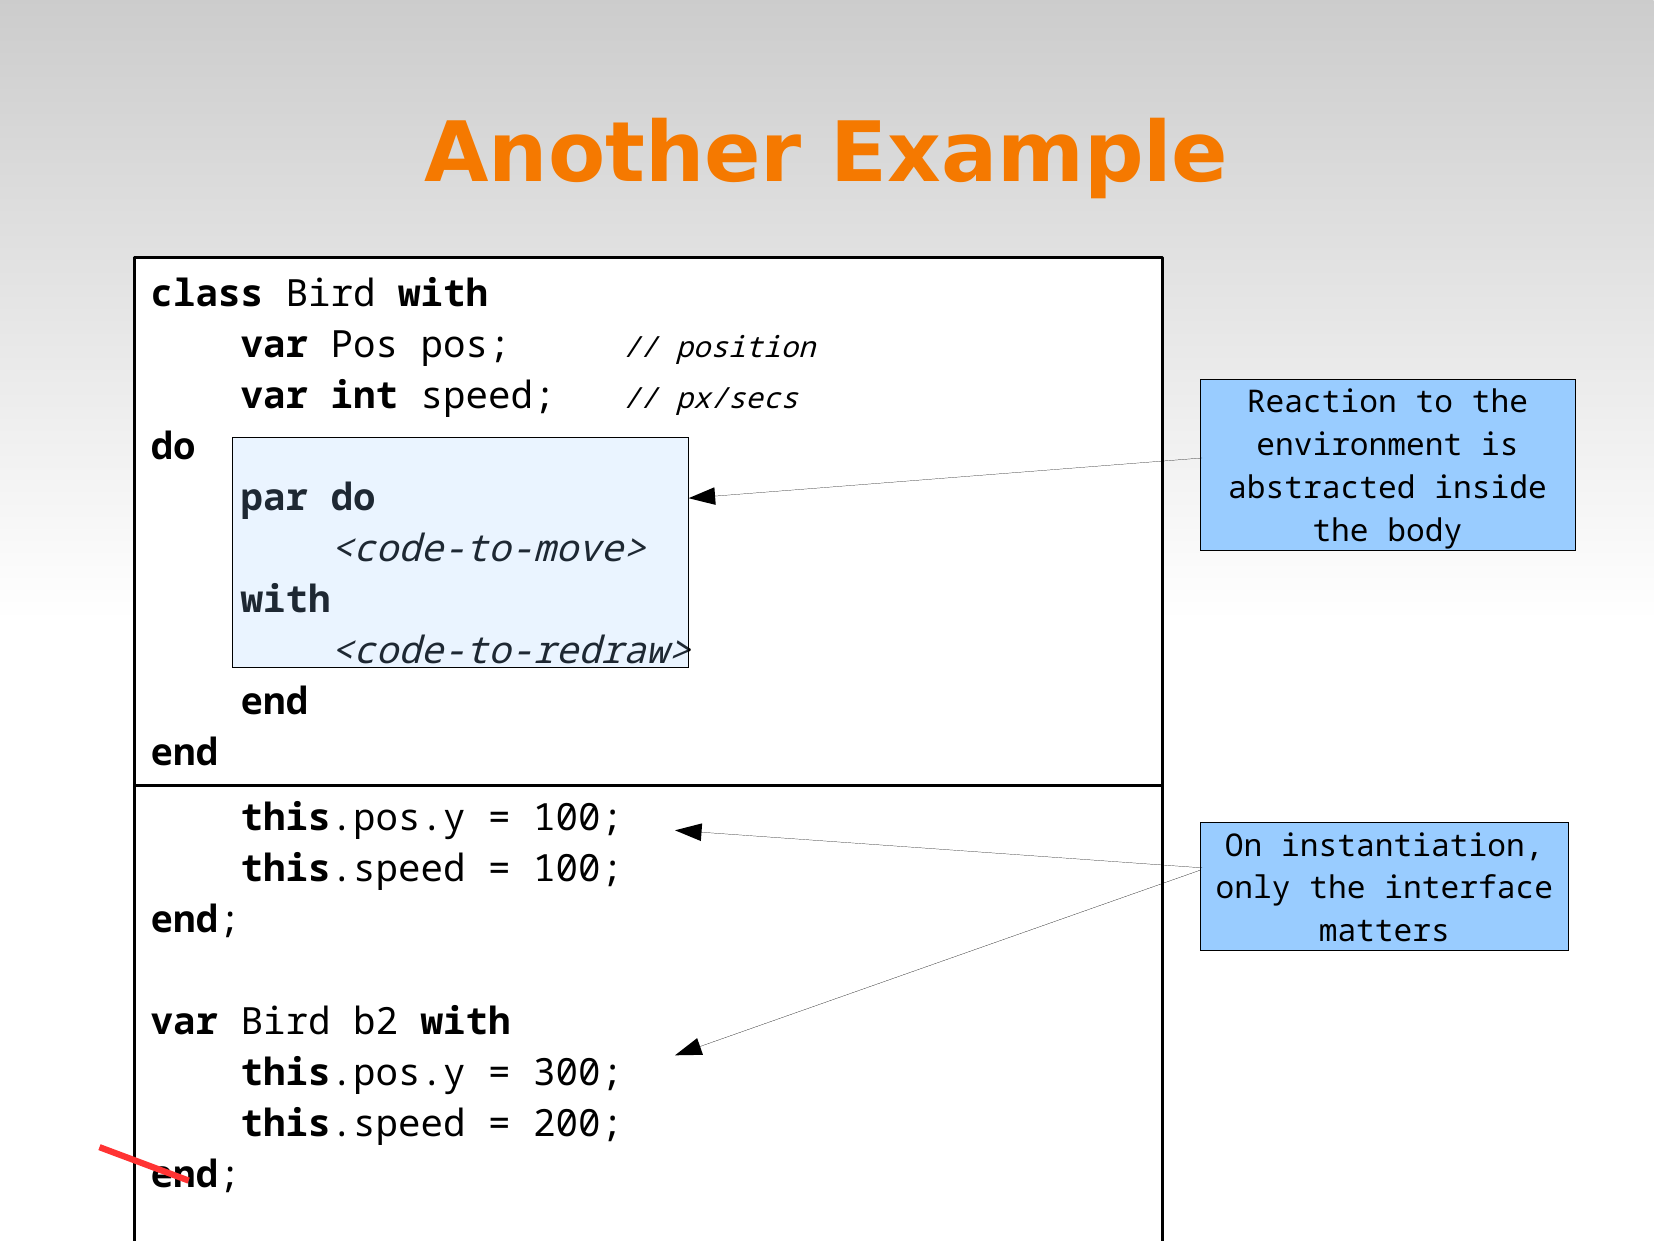

# Another Example
class Bird with
 var Pos pos; // position
 var int speed; // px/secs
do
 par do
 <code-to-move>
 with
 <code-to-redraw>
 end
end
Reaction to the environment is abstracted inside the body
var Bird b1 with
 this.pos.y = 100;
 this.speed = 100;
end;
var Bird b2 with
 this.pos.y = 300;
 this.speed = 200;
end;
await FOREVER;
On instantiation, only the interface matters